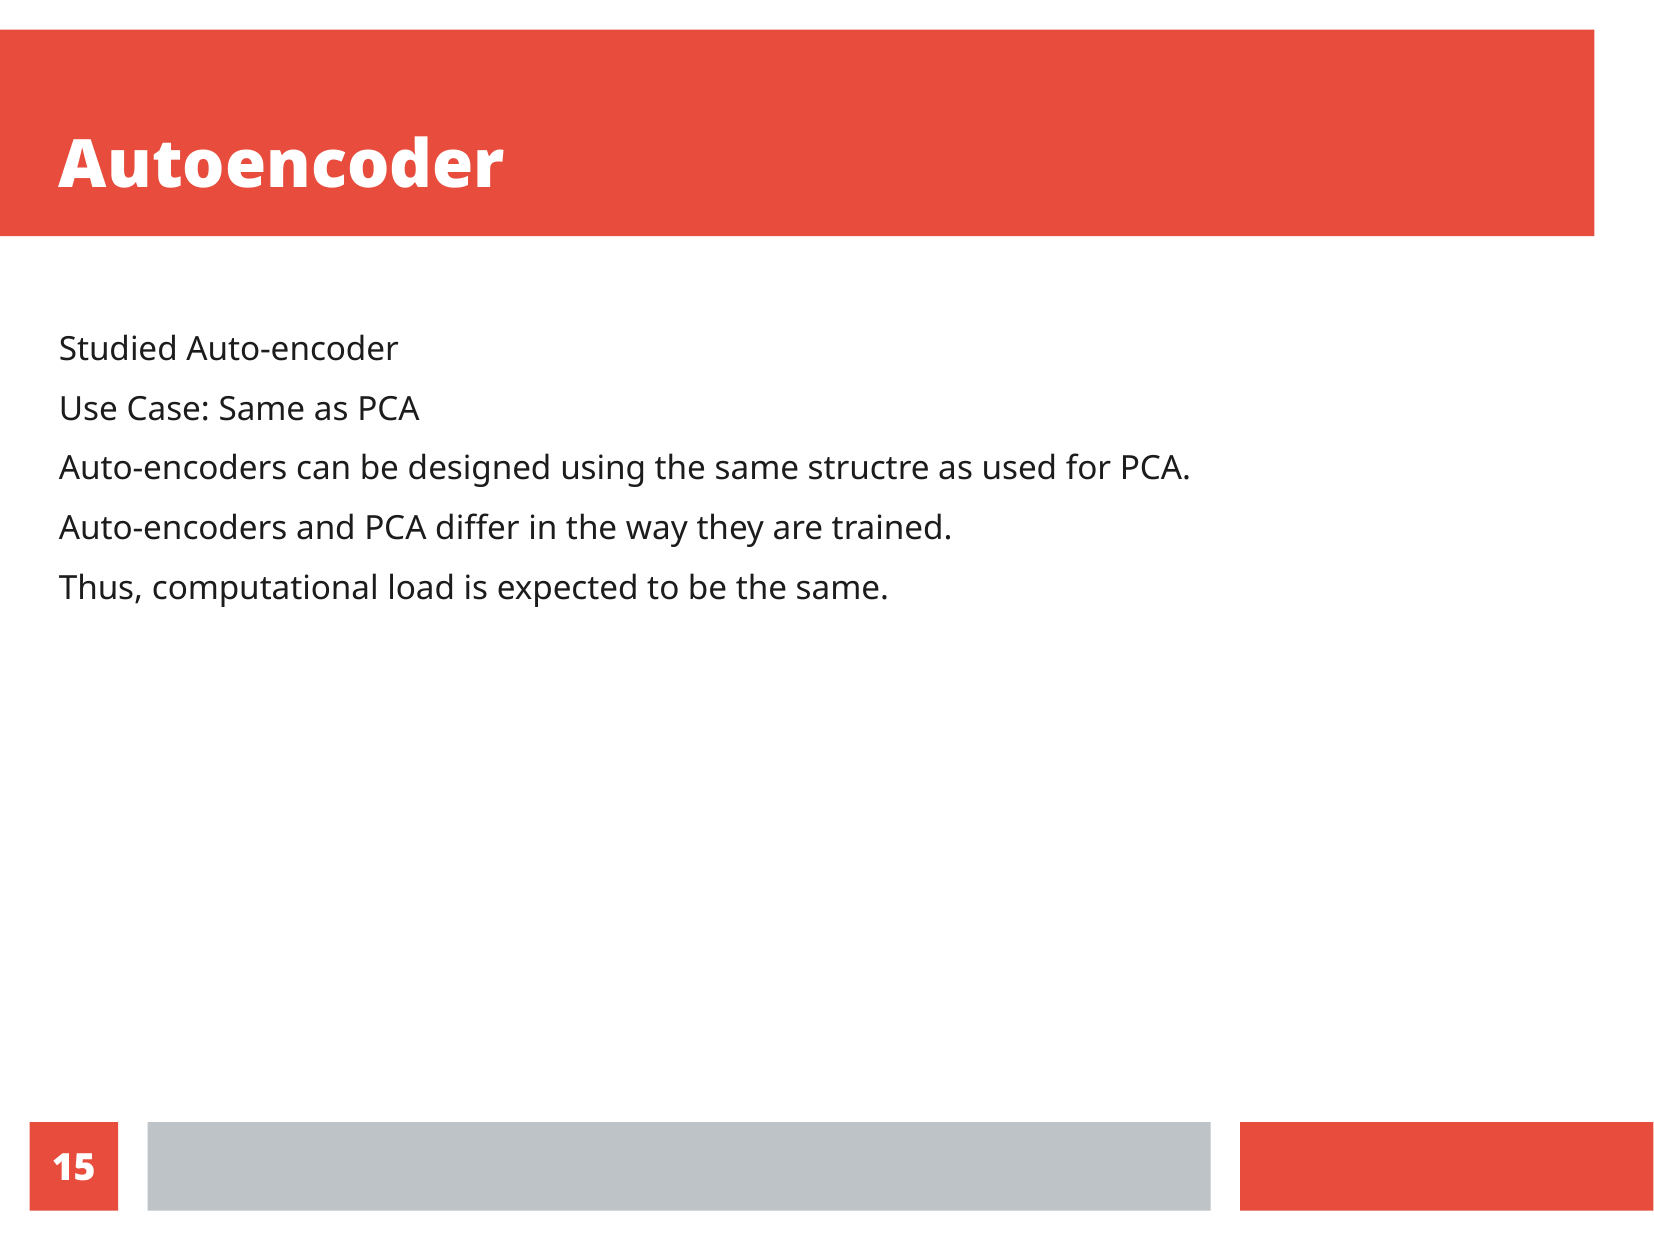

# Autoencoder
Studied Auto-encoder
Use Case: Same as PCA
Auto-encoders can be designed using the same structre as used for PCA.
Auto-encoders and PCA differ in the way they are trained.
Thus, computational load is expected to be the same.
15